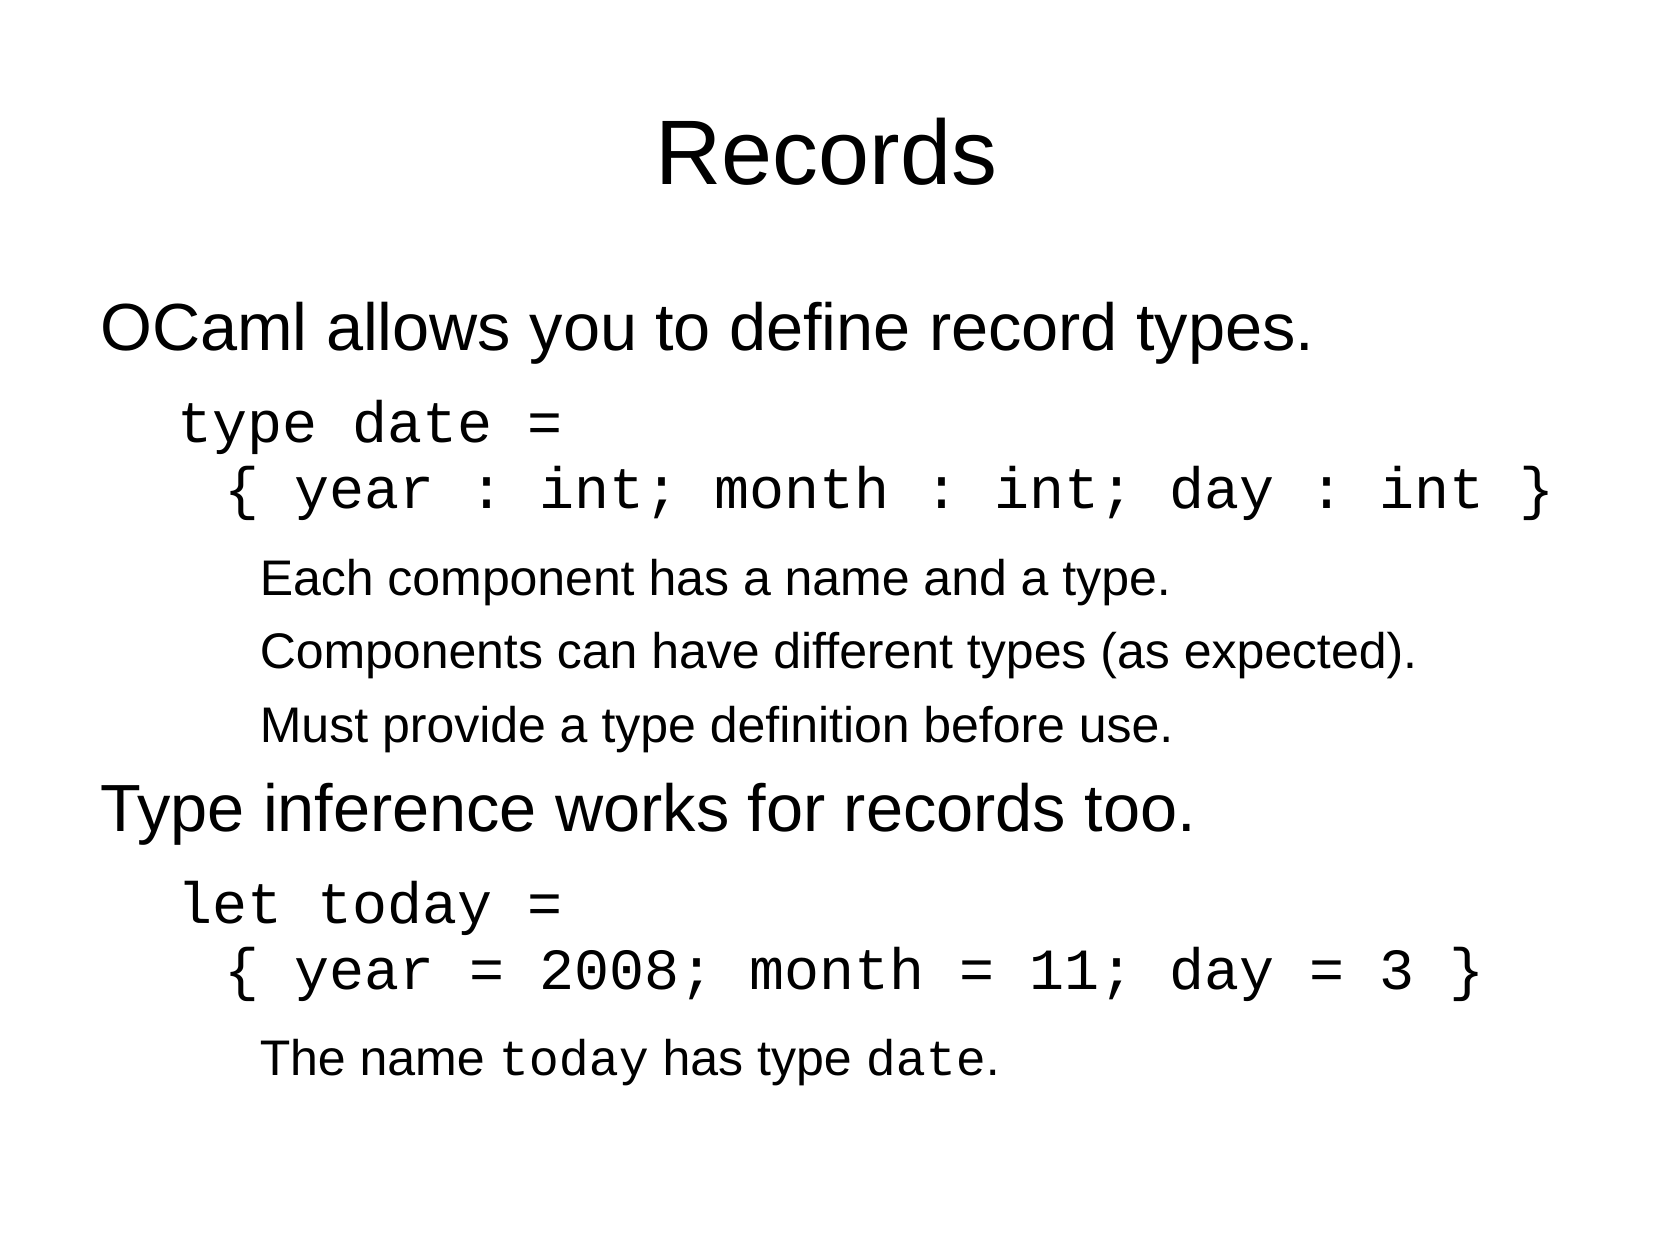

# Records
OCaml allows you to define record types.
type date =
{ year : int; month : int; day : int }
Each component has a name and a type.
Components can have different types (as expected).
Must provide a type definition before use.
Type inference works for records too.
let today =
{ year = 2008; month = 11; day = 3 }
The name today has type date.